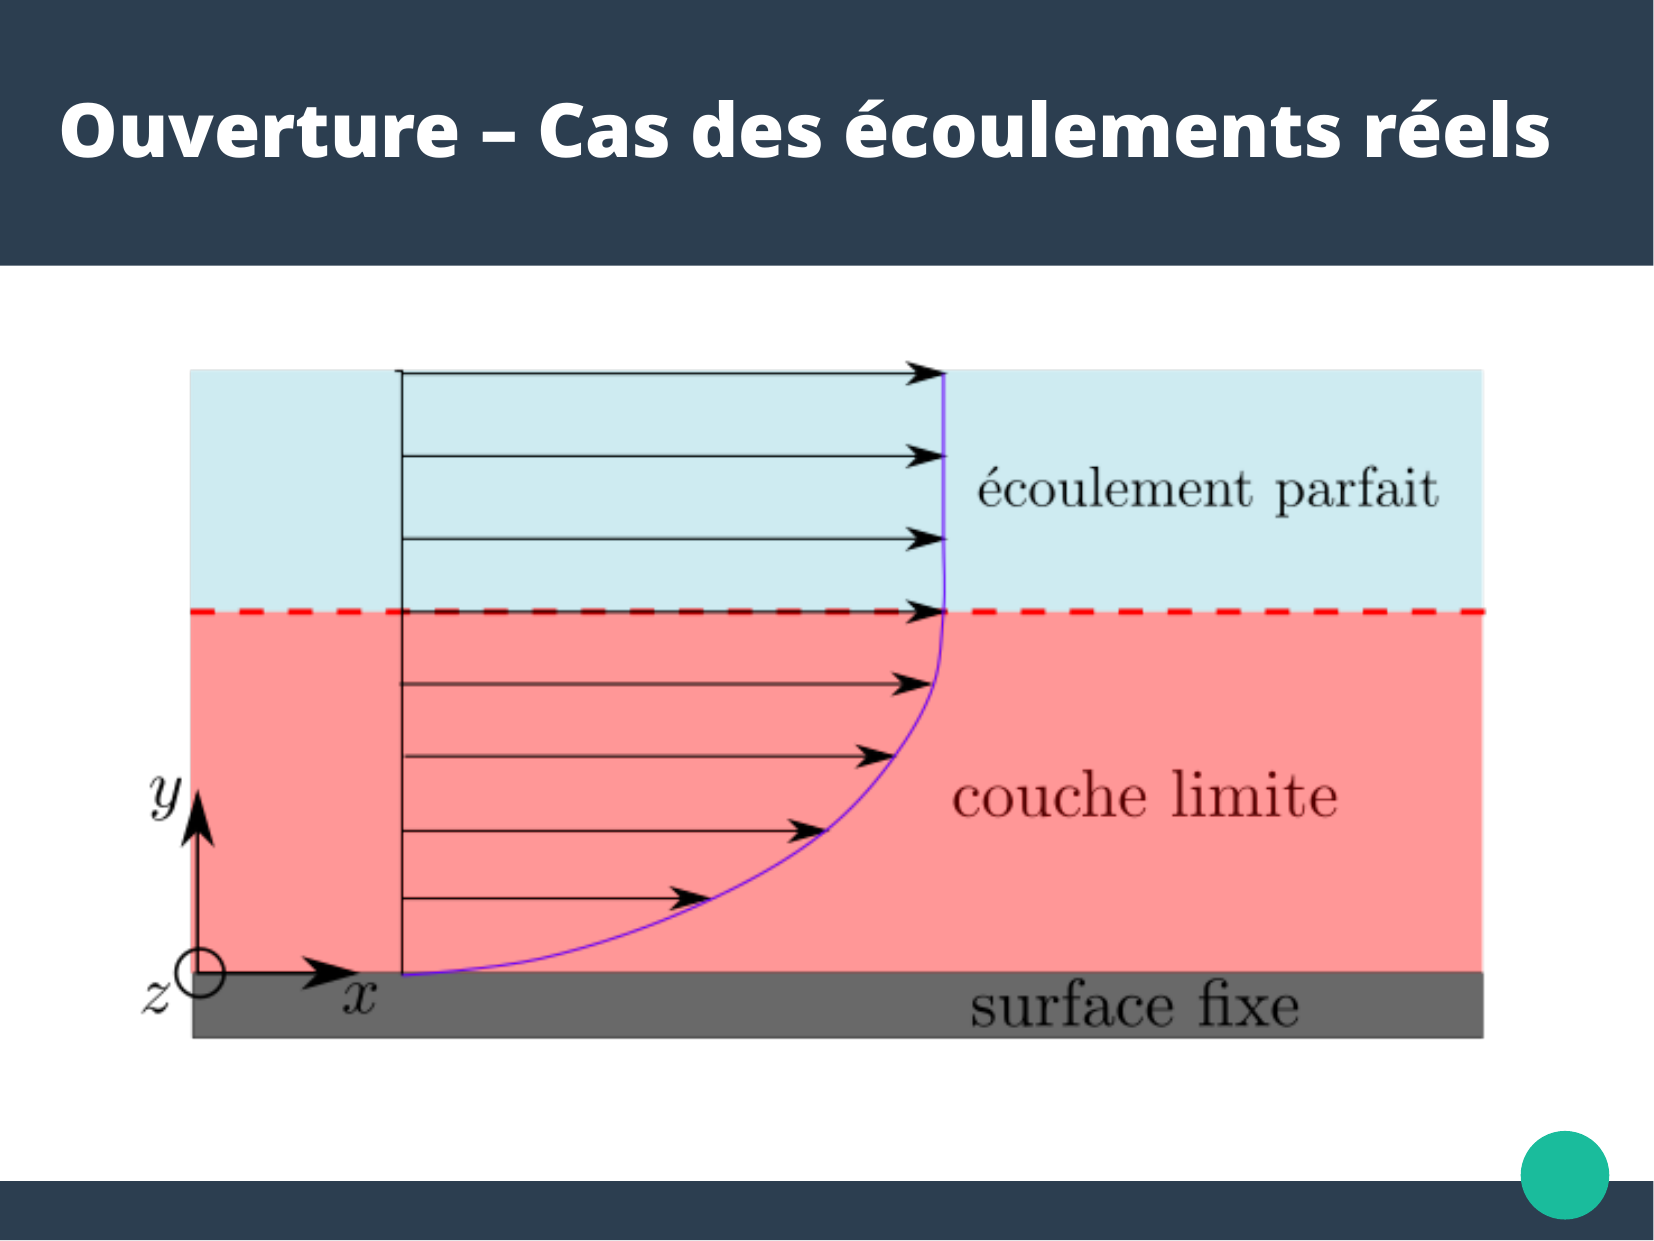

# Ouverture – Cas des écoulements réels